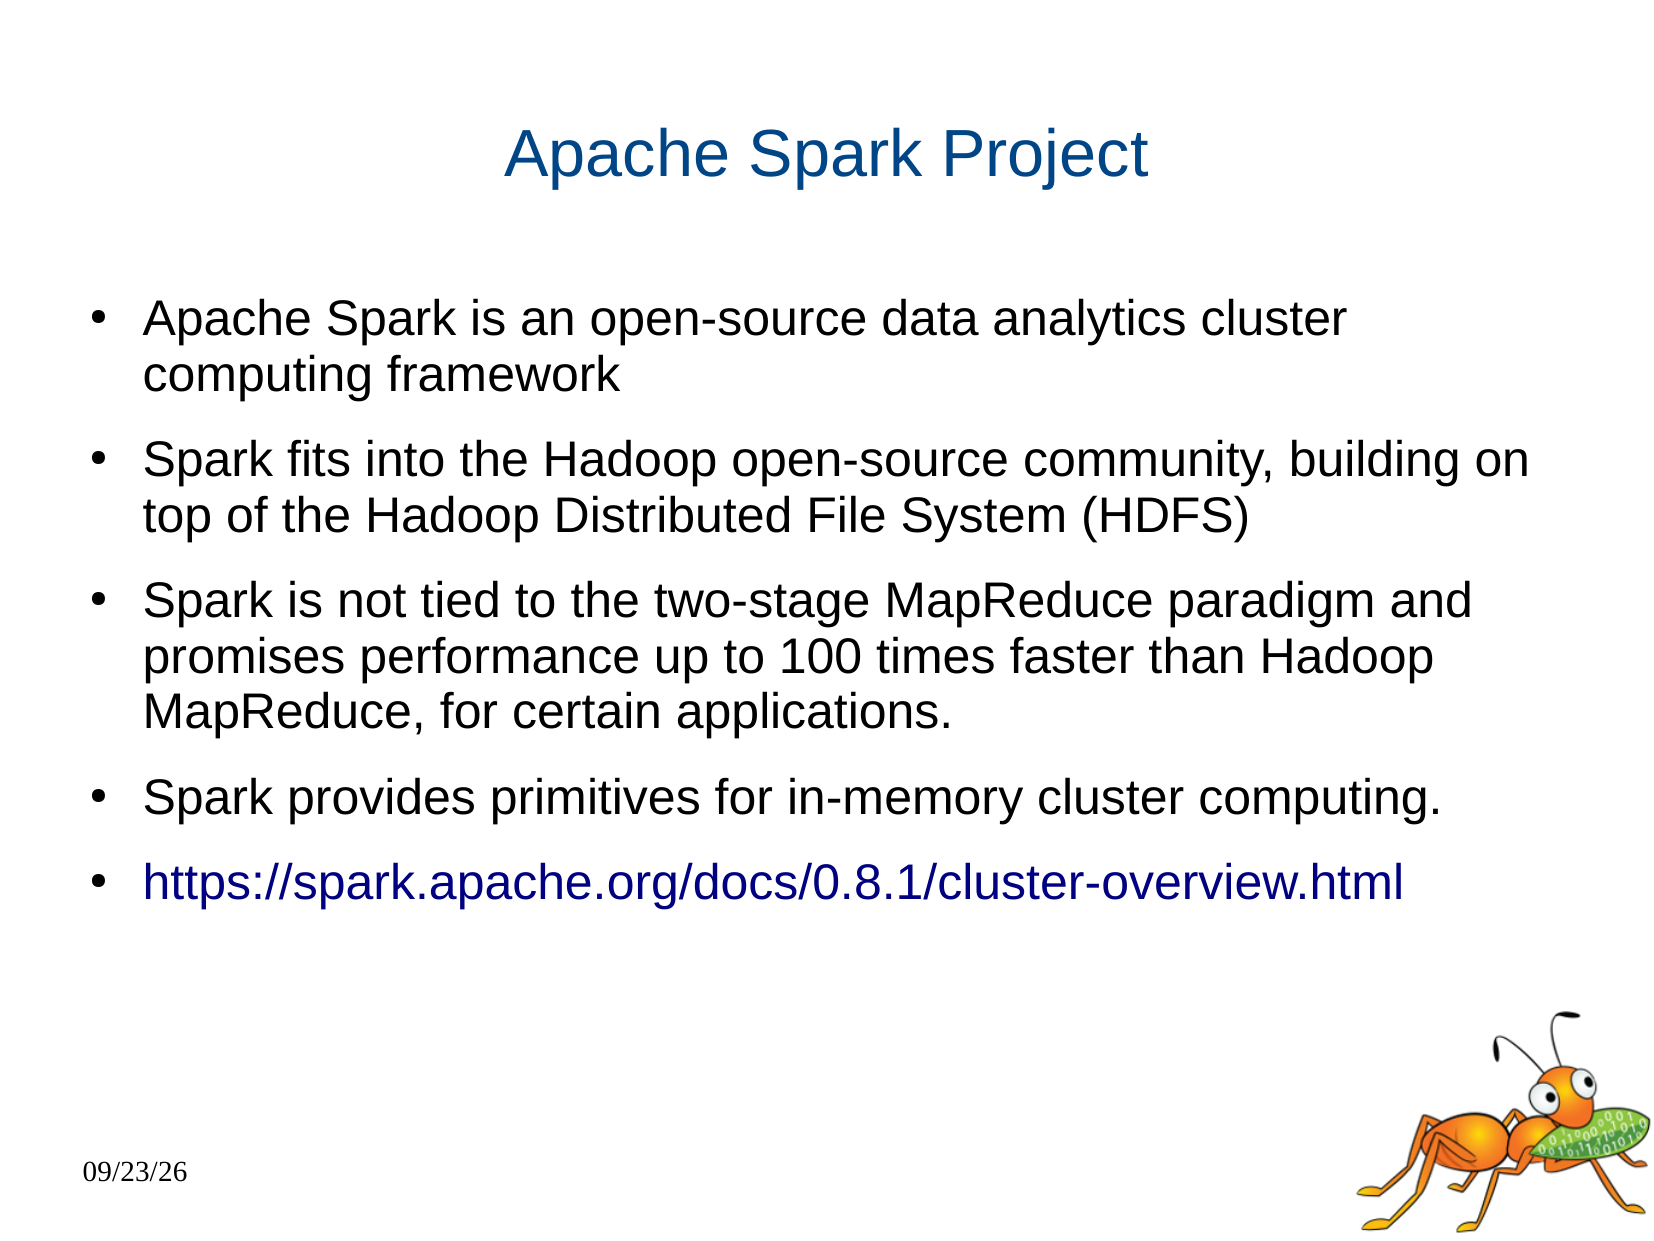

# Apache Spark Project
Apache Spark is an open-source data analytics cluster computing framework
Spark fits into the Hadoop open-source community, building on top of the Hadoop Distributed File System (HDFS)
Spark is not tied to the two-stage MapReduce paradigm and promises performance up to 100 times faster than Hadoop MapReduce, for certain applications.
Spark provides primitives for in-memory cluster computing.
https://spark.apache.org/docs/0.8.1/cluster-overview.html